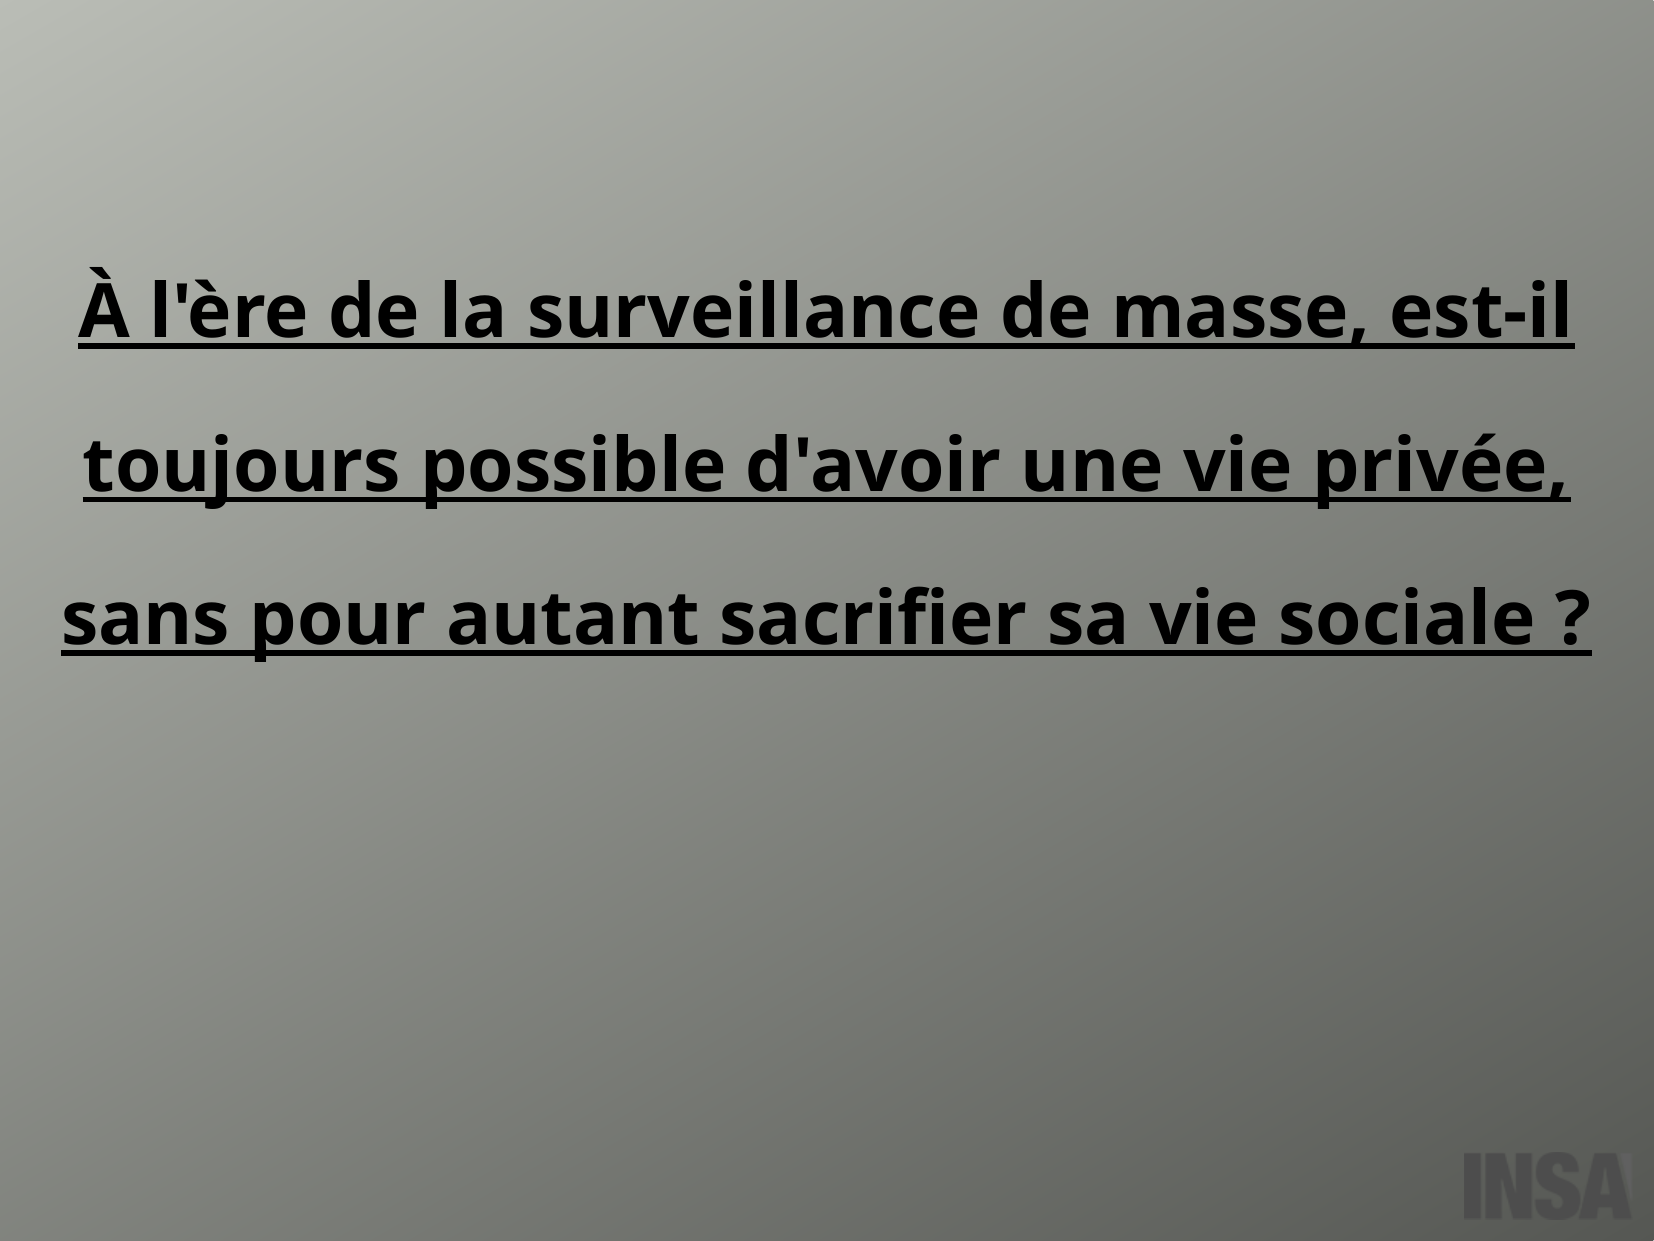

# À l'ère de la surveillance de masse, est-il toujours possible d'avoir une vie privée, sans pour autant sacrifier sa vie sociale ?